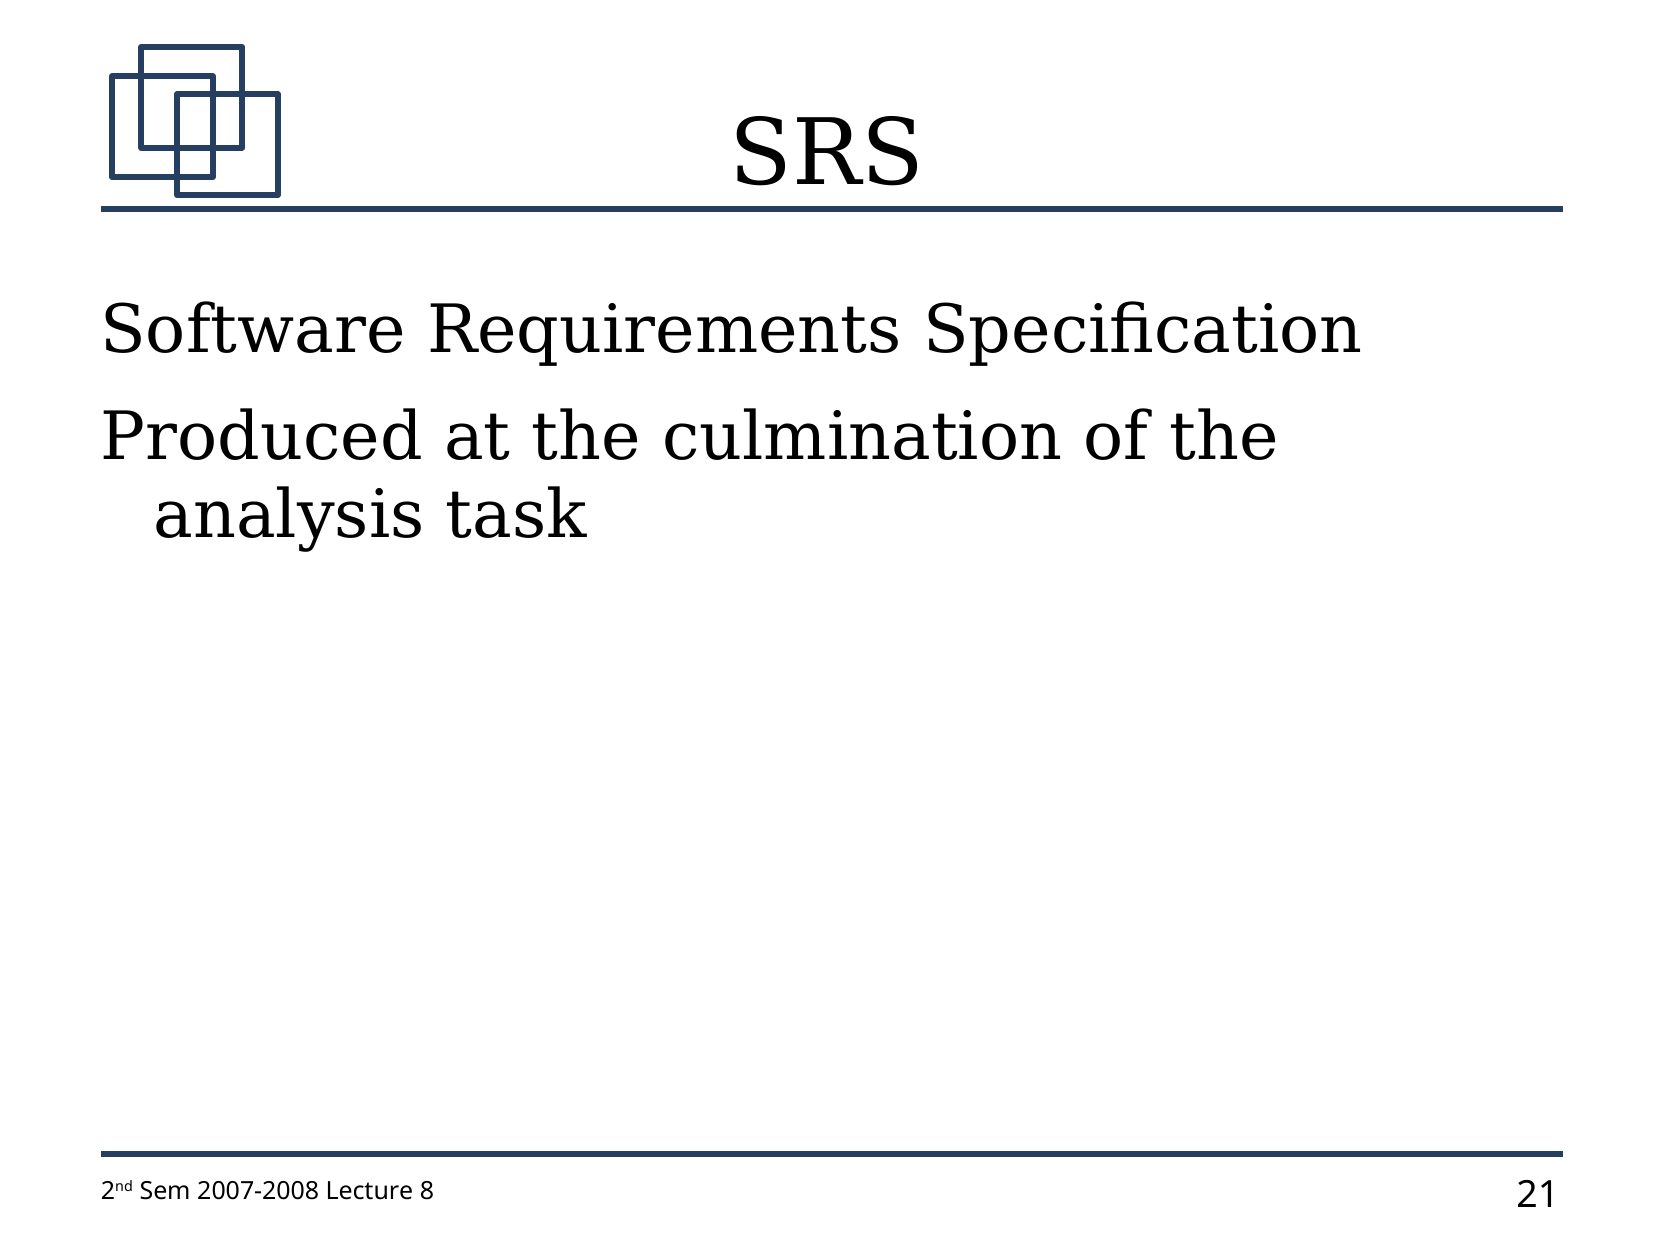

# SRS
Software Requirements Specification
Produced at the culmination of the analysis task